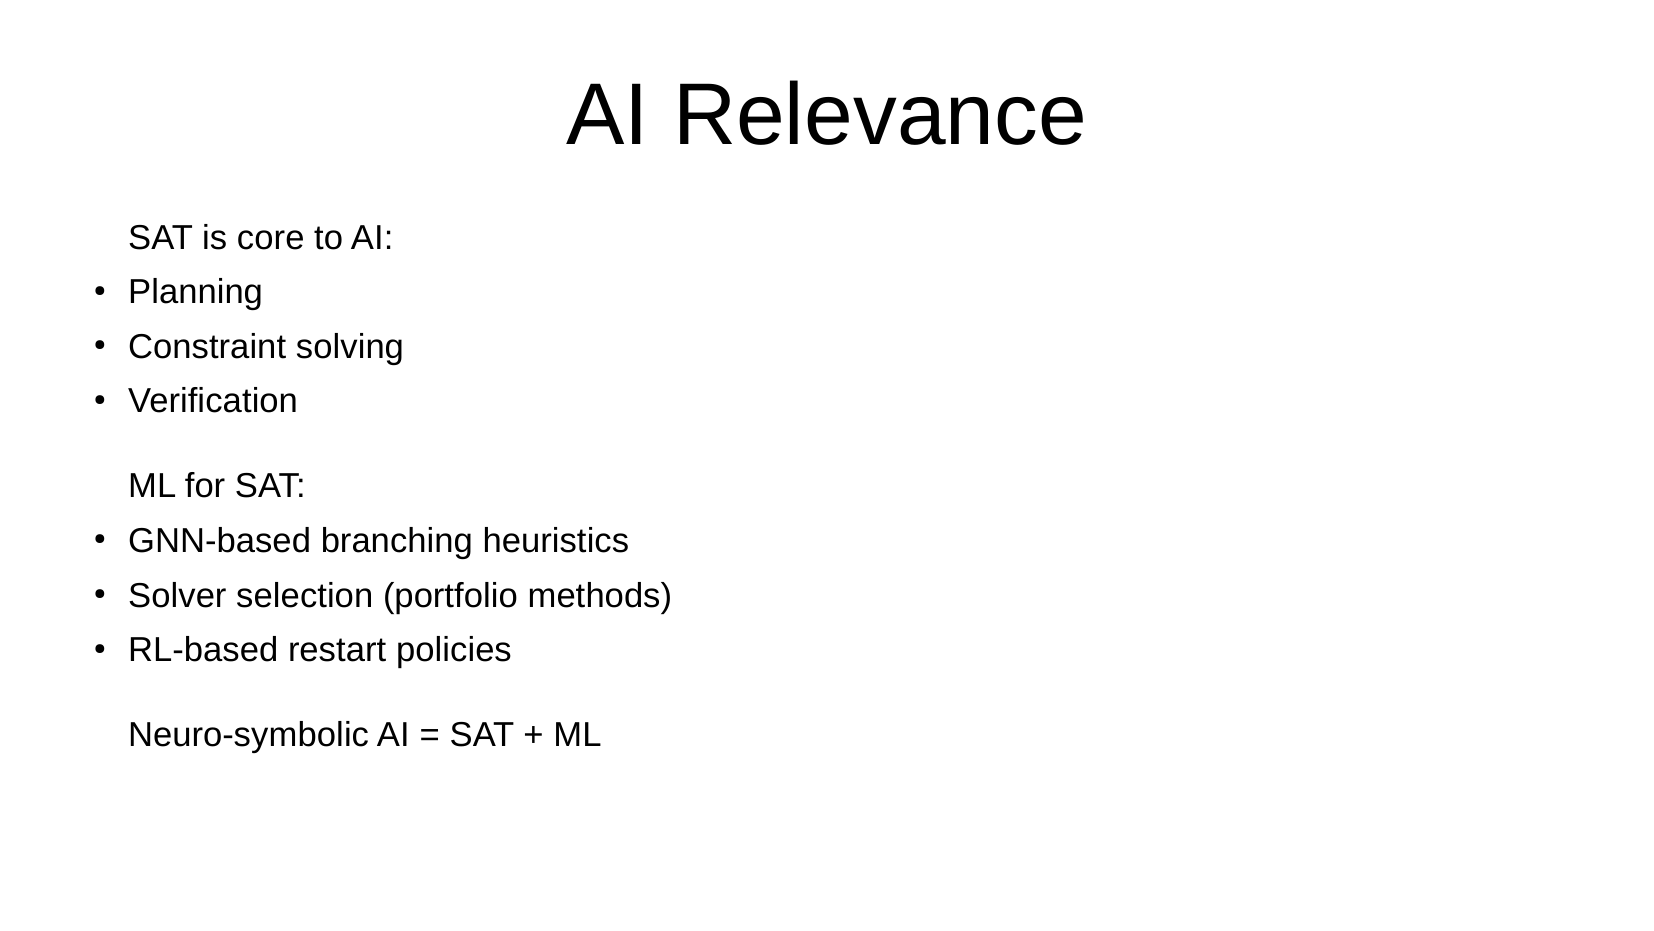

# AI Relevance
SAT is core to AI:
Planning
Constraint solving
Verification
ML for SAT:
GNN-based branching heuristics
Solver selection (portfolio methods)
RL-based restart policies
Neuro-symbolic AI = SAT + ML